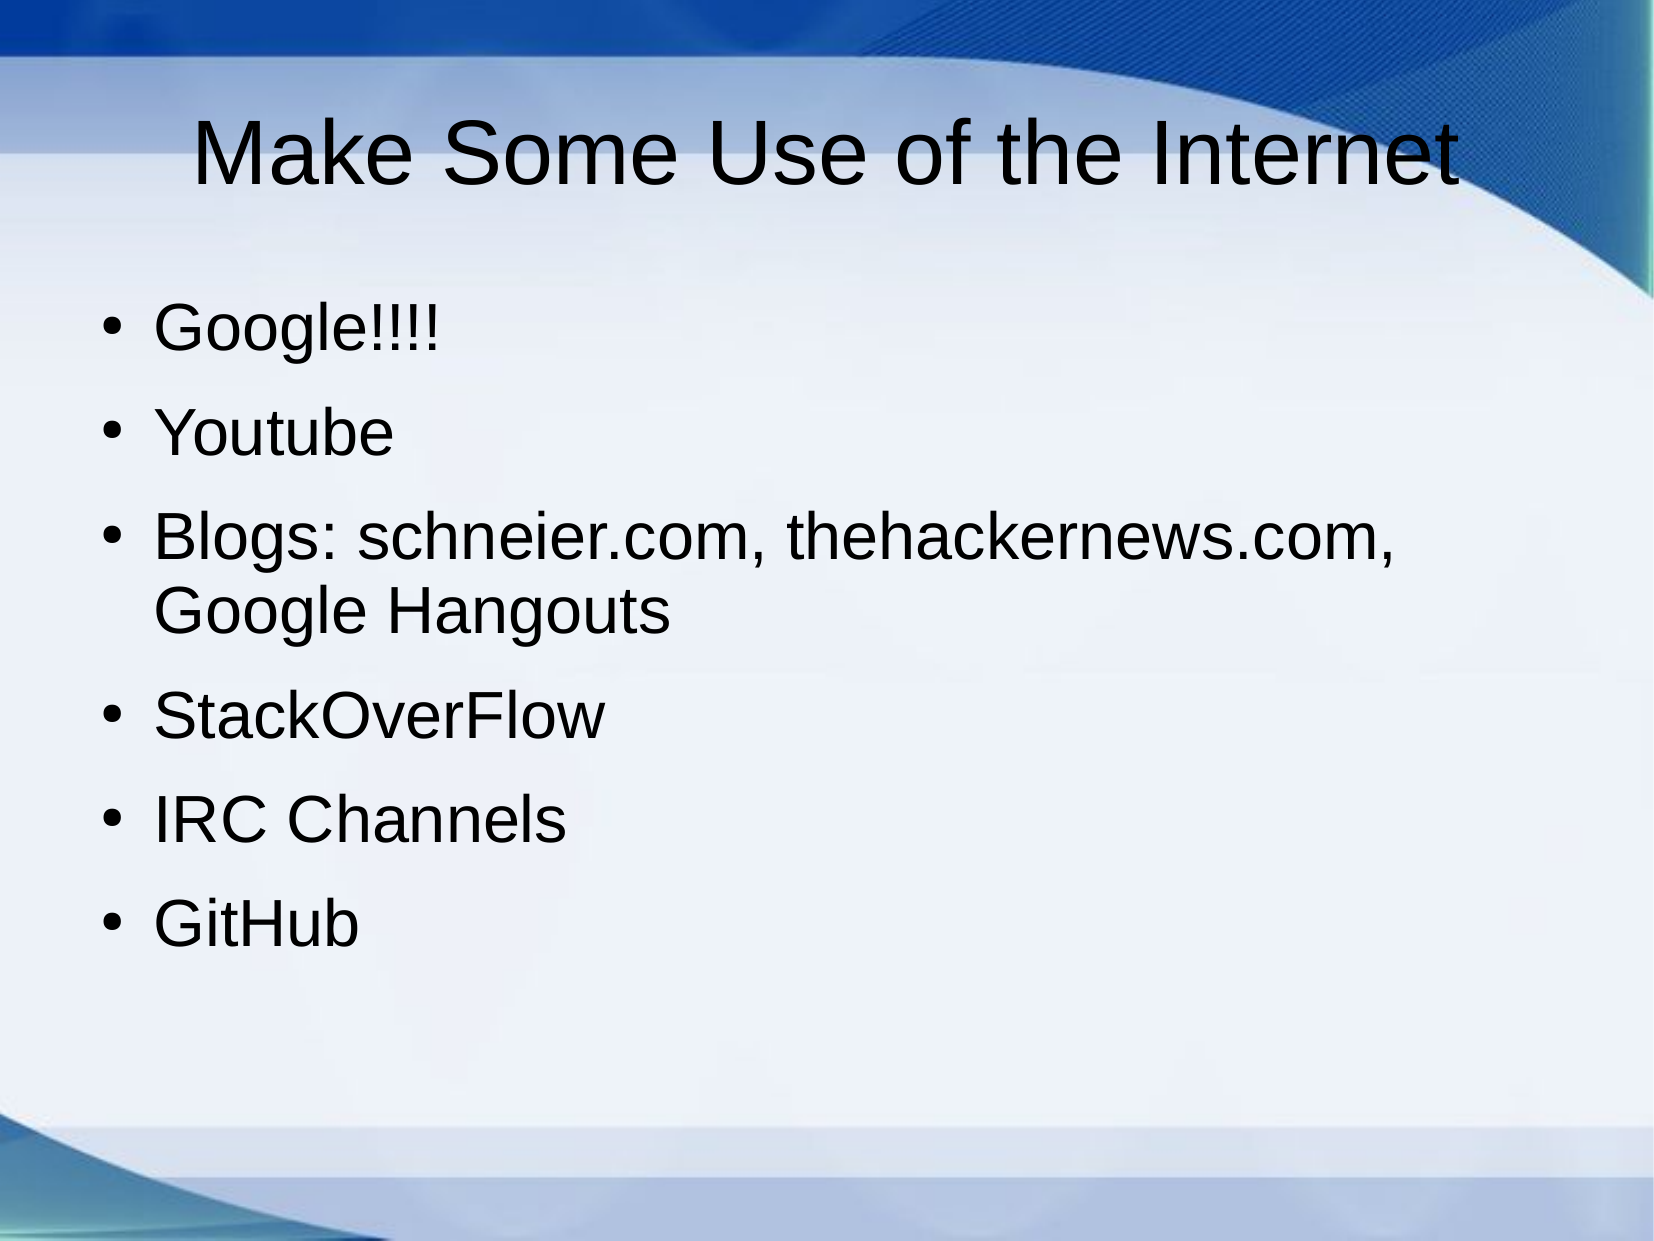

# Make Some Use of the Internet
Google!!!!
Youtube
Blogs: schneier.com, thehackernews.com, Google Hangouts
StackOverFlow
IRC Channels
GitHub